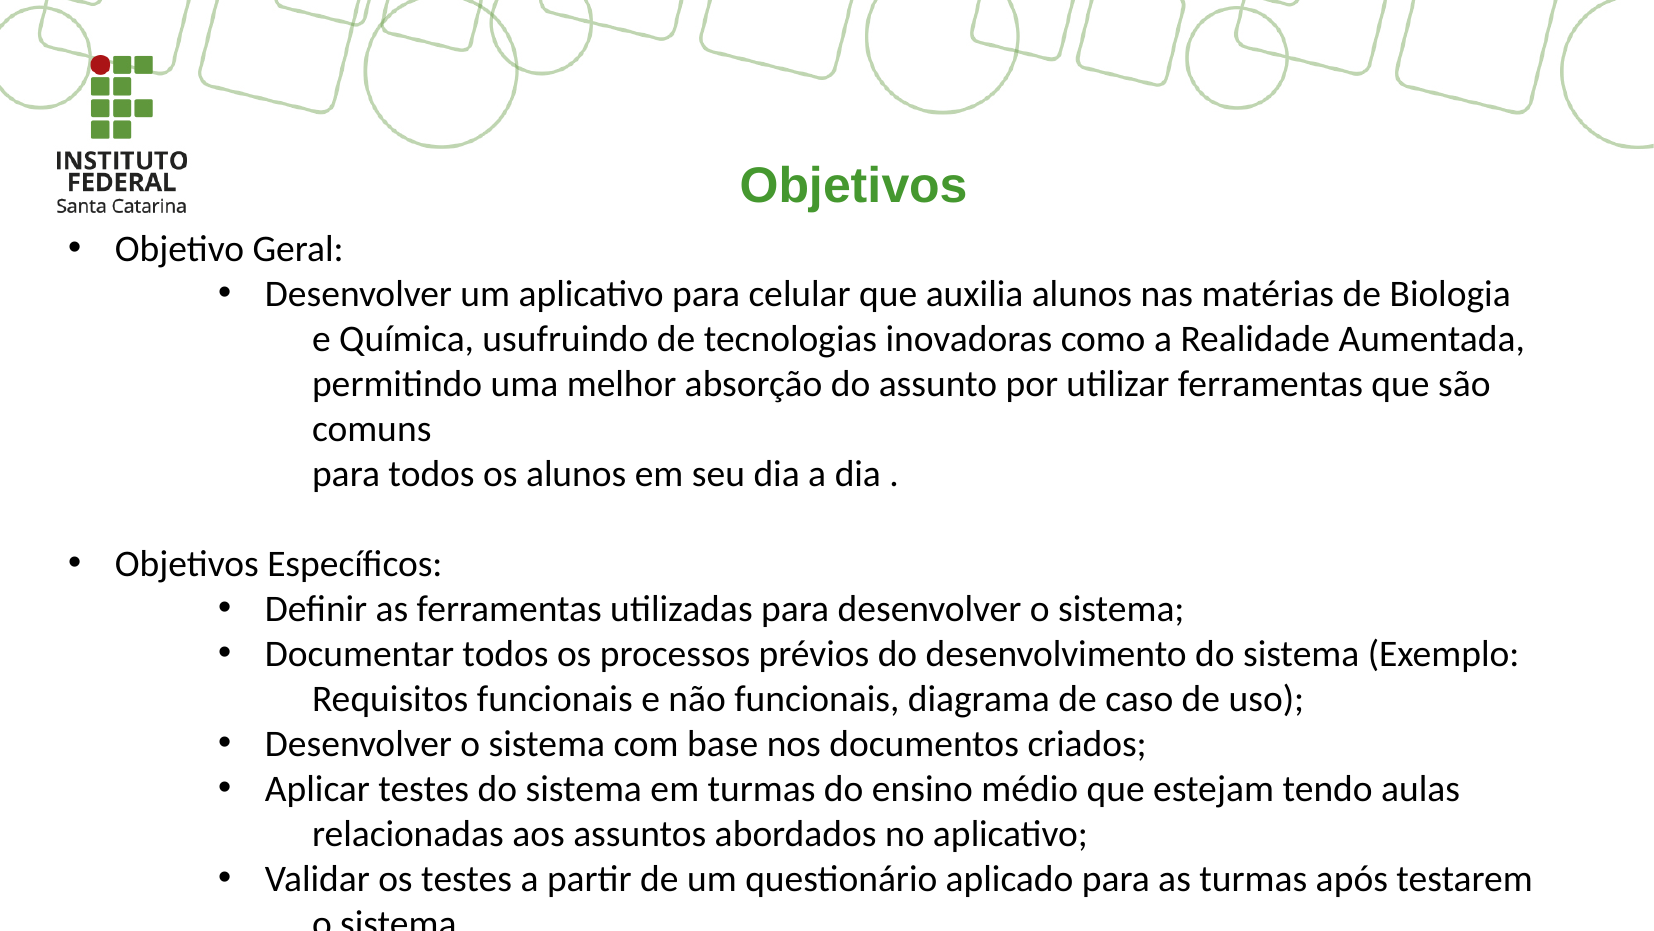

# Objetivos
Objetivo Geral:
Desenvolver um aplicativo para celular que auxilia alunos nas matérias de Biologia
e Química, usufruindo de tecnologias inovadoras como a Realidade Aumentada,
permitindo uma melhor absorção do assunto por utilizar ferramentas que são comuns
para todos os alunos em seu dia a dia .
Objetivos Específicos:
Definir as ferramentas utilizadas para desenvolver o sistema;
Documentar todos os processos prévios do desenvolvimento do sistema (Exemplo:
Requisitos funcionais e não funcionais, diagrama de caso de uso);
Desenvolver o sistema com base nos documentos criados;
Aplicar testes do sistema em turmas do ensino médio que estejam tendo aulas
relacionadas aos assuntos abordados no aplicativo;
Validar os testes a partir de um questionário aplicado para as turmas após testarem
o sistema.